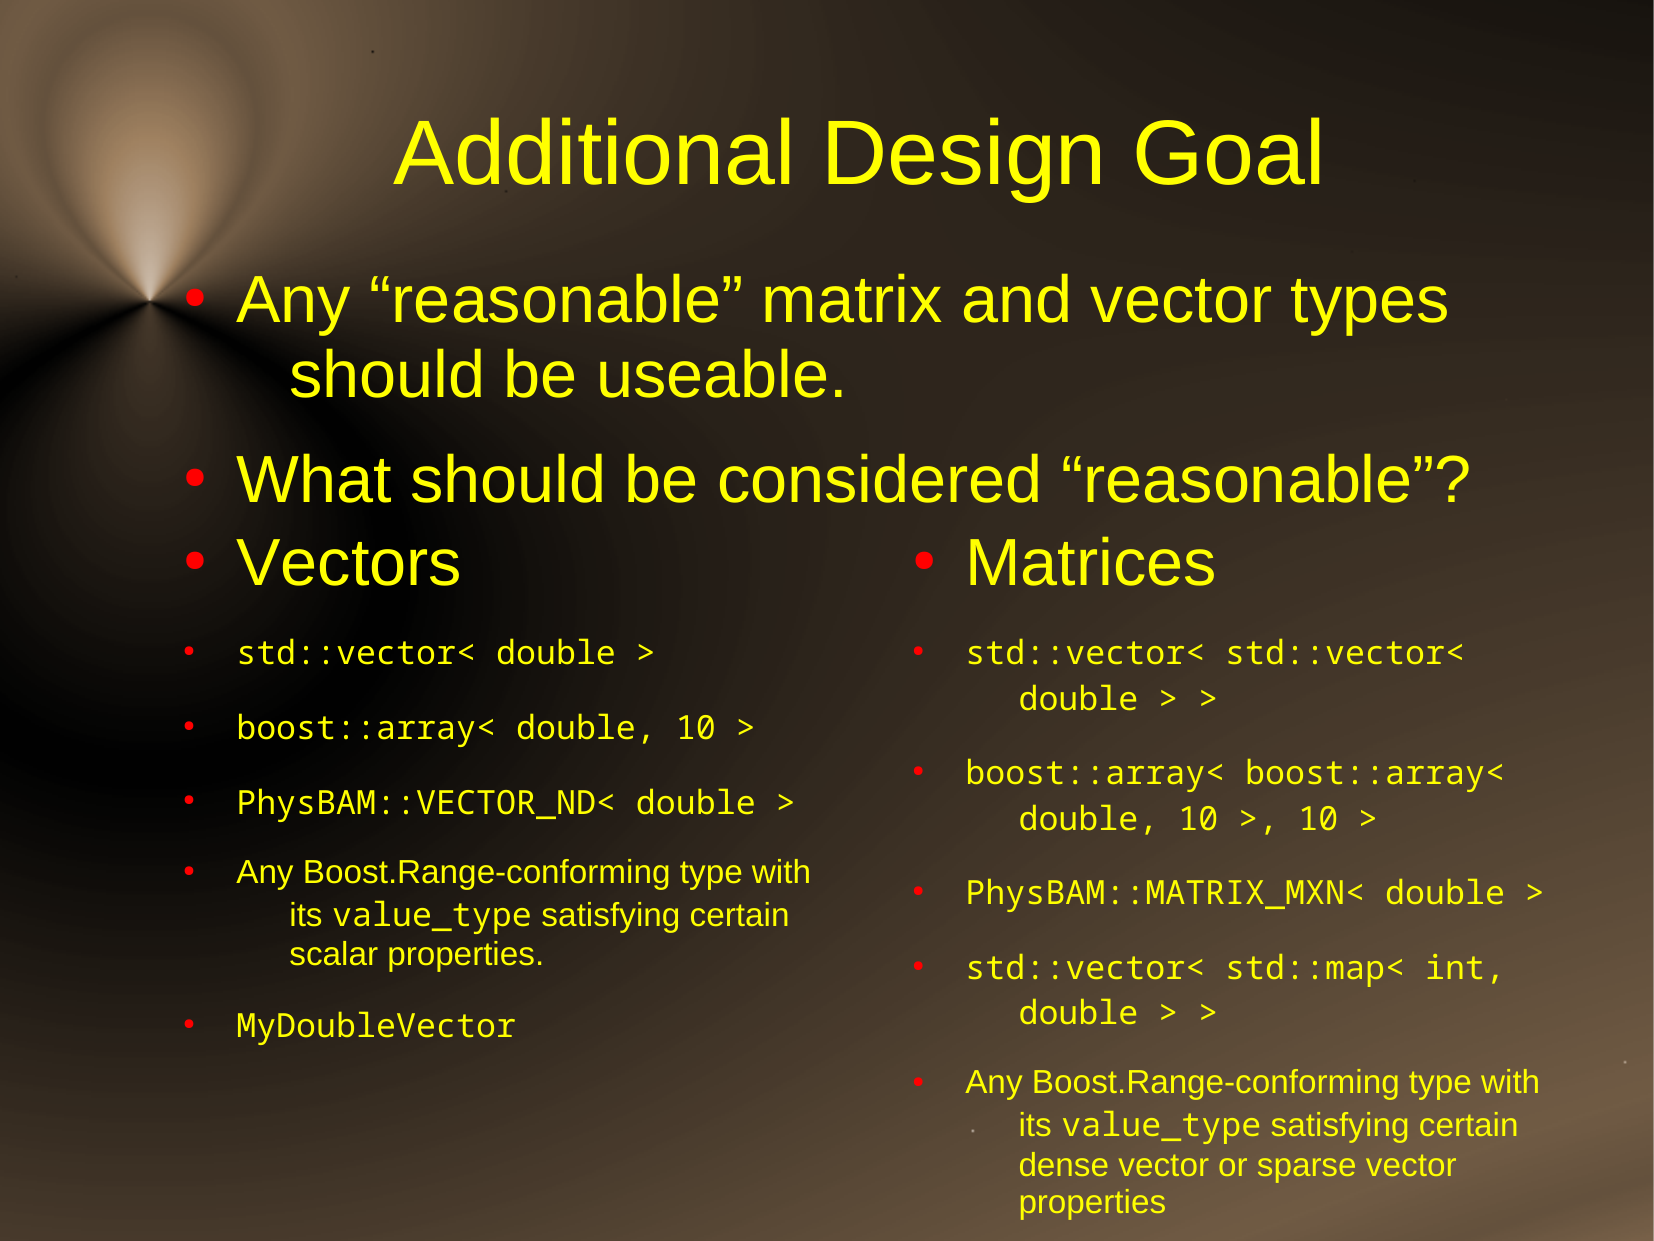

# Additional Design Goal
Any “reasonable” matrix and vector types should be useable.
What should be considered “reasonable”?
Vectors
std::vector< double >
boost::array< double, 10 >
PhysBAM::VECTOR_ND< double >
Any Boost.Range-conforming type with its value_type satisfying certain scalar properties.
MyDoubleVector
Matrices
std::vector< std::vector< double > >
boost::array< boost::array< double, 10 >, 10 >
PhysBAM::MATRIX_MXN< double >
std::vector< std::map< int, double > >
Any Boost.Range-conforming type with its value_type satisfying certain dense vector or sparse vector properties
MyDoubleMatrix